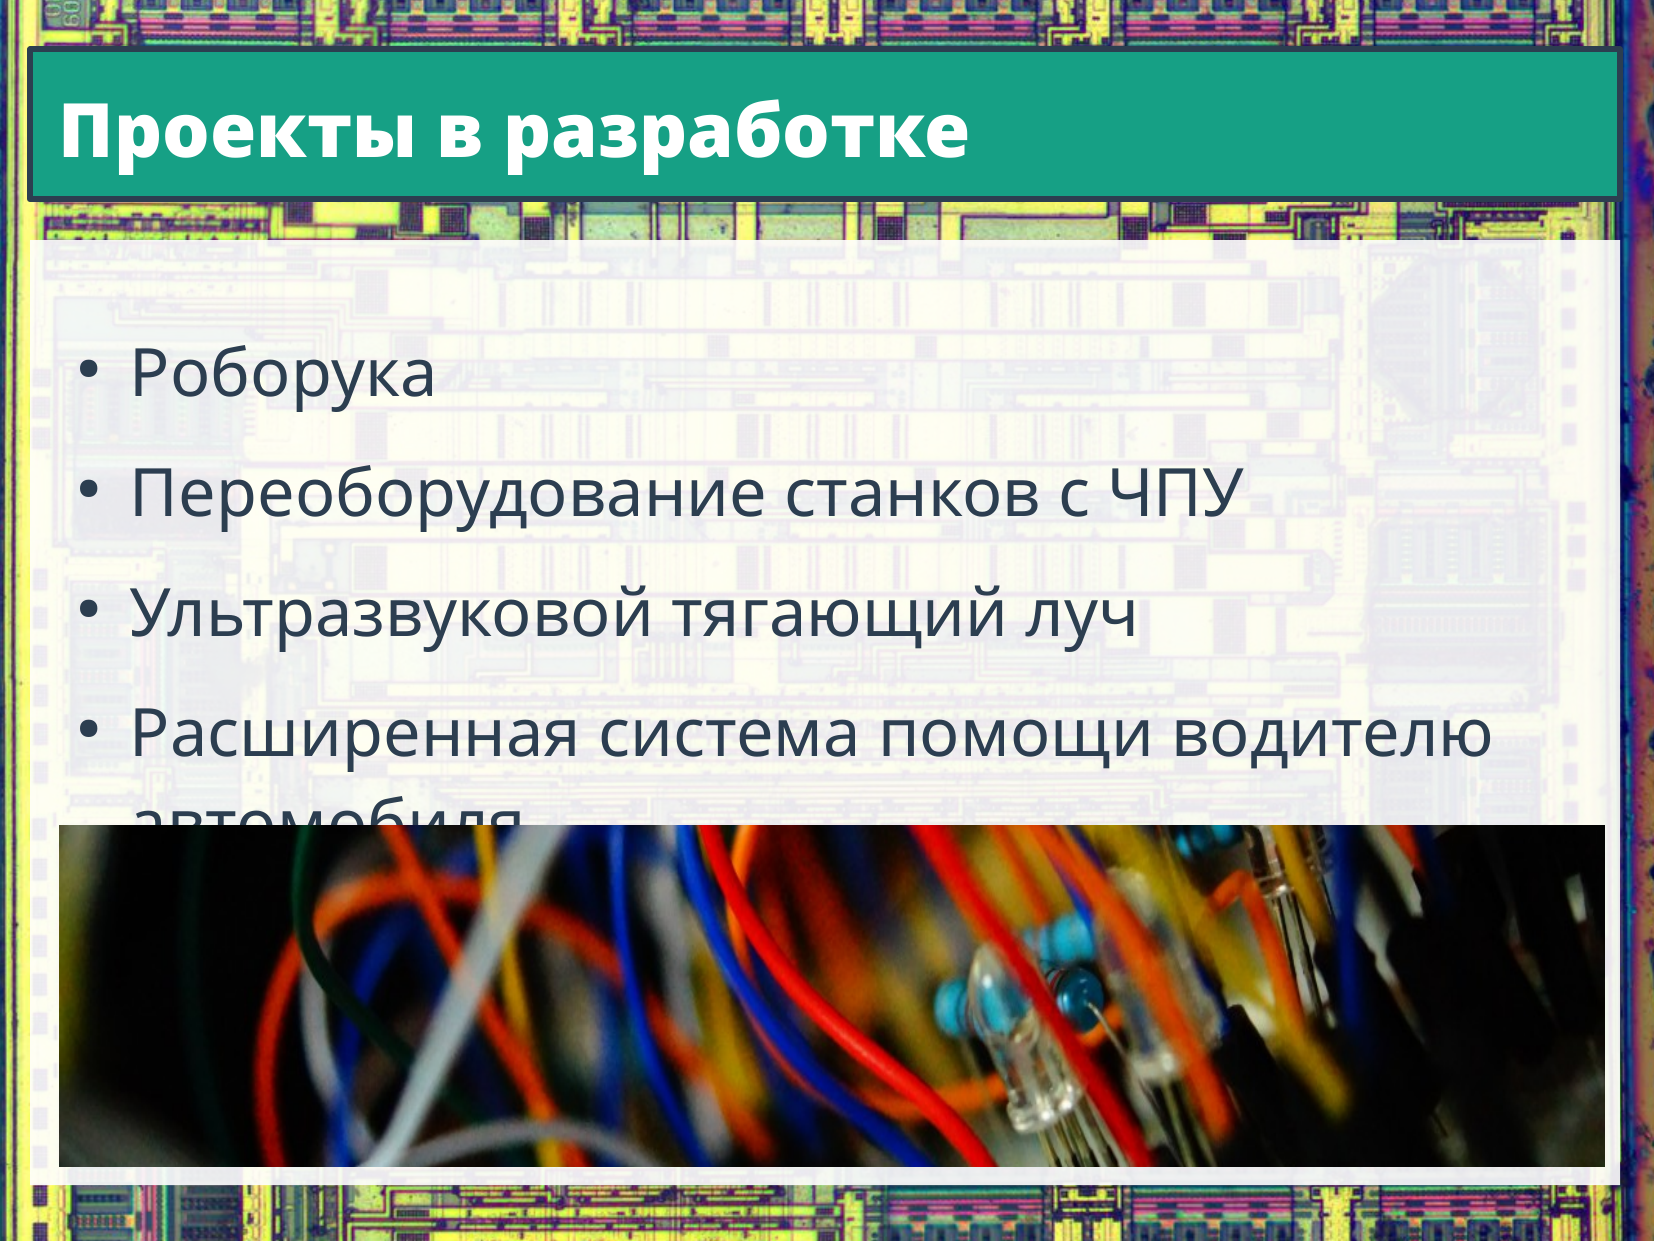

# Проекты в разработке
Роборука
Переоборудование станков с ЧПУ
Ультразвуковой тягающий луч
Расширенная система помощи водителю автомобиля
7